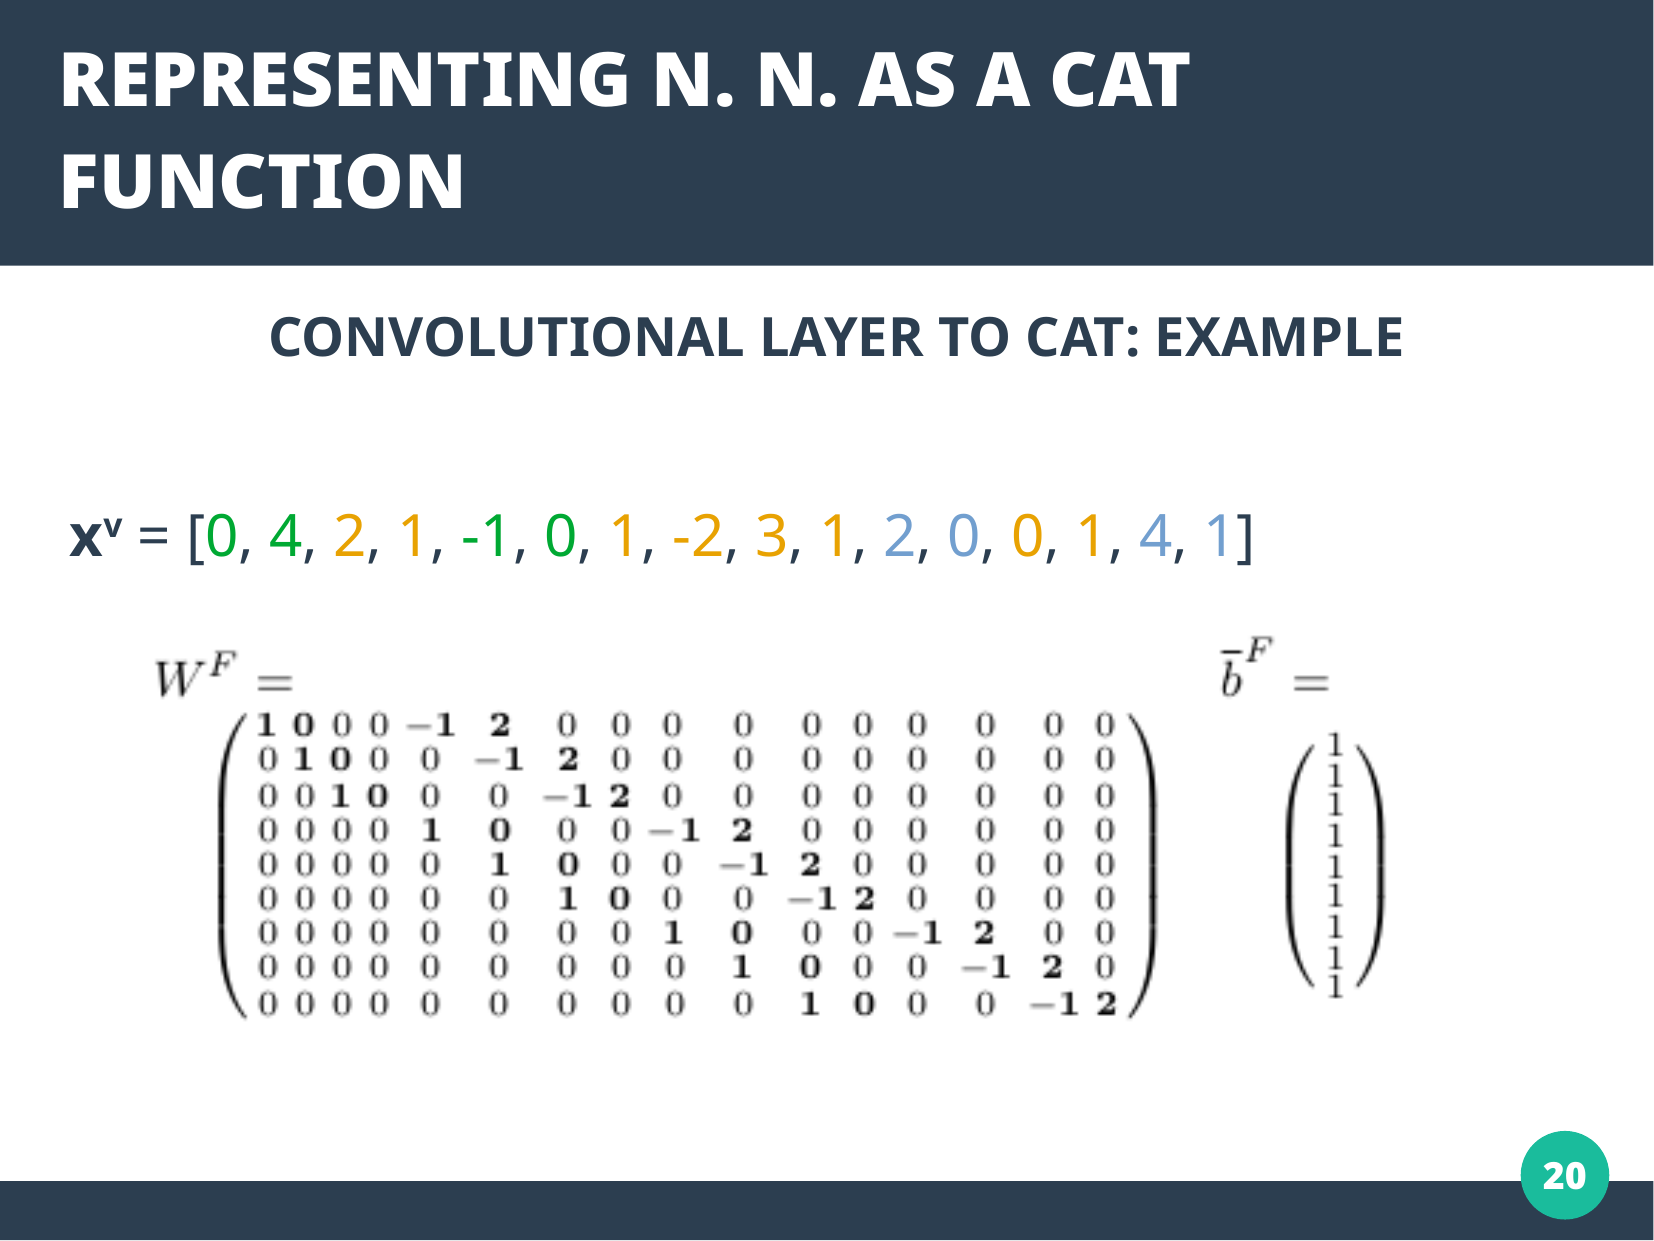

# REPRESENTING N. N. AS A CAT FUNCTION
CONVOLUTIONAL LAYER TO CAT: EXAMPLE
xv = [0, 4, 2, 1, -1, 0, 1, -2, 3, 1, 2, 0, 0, 1, 4, 1]
20